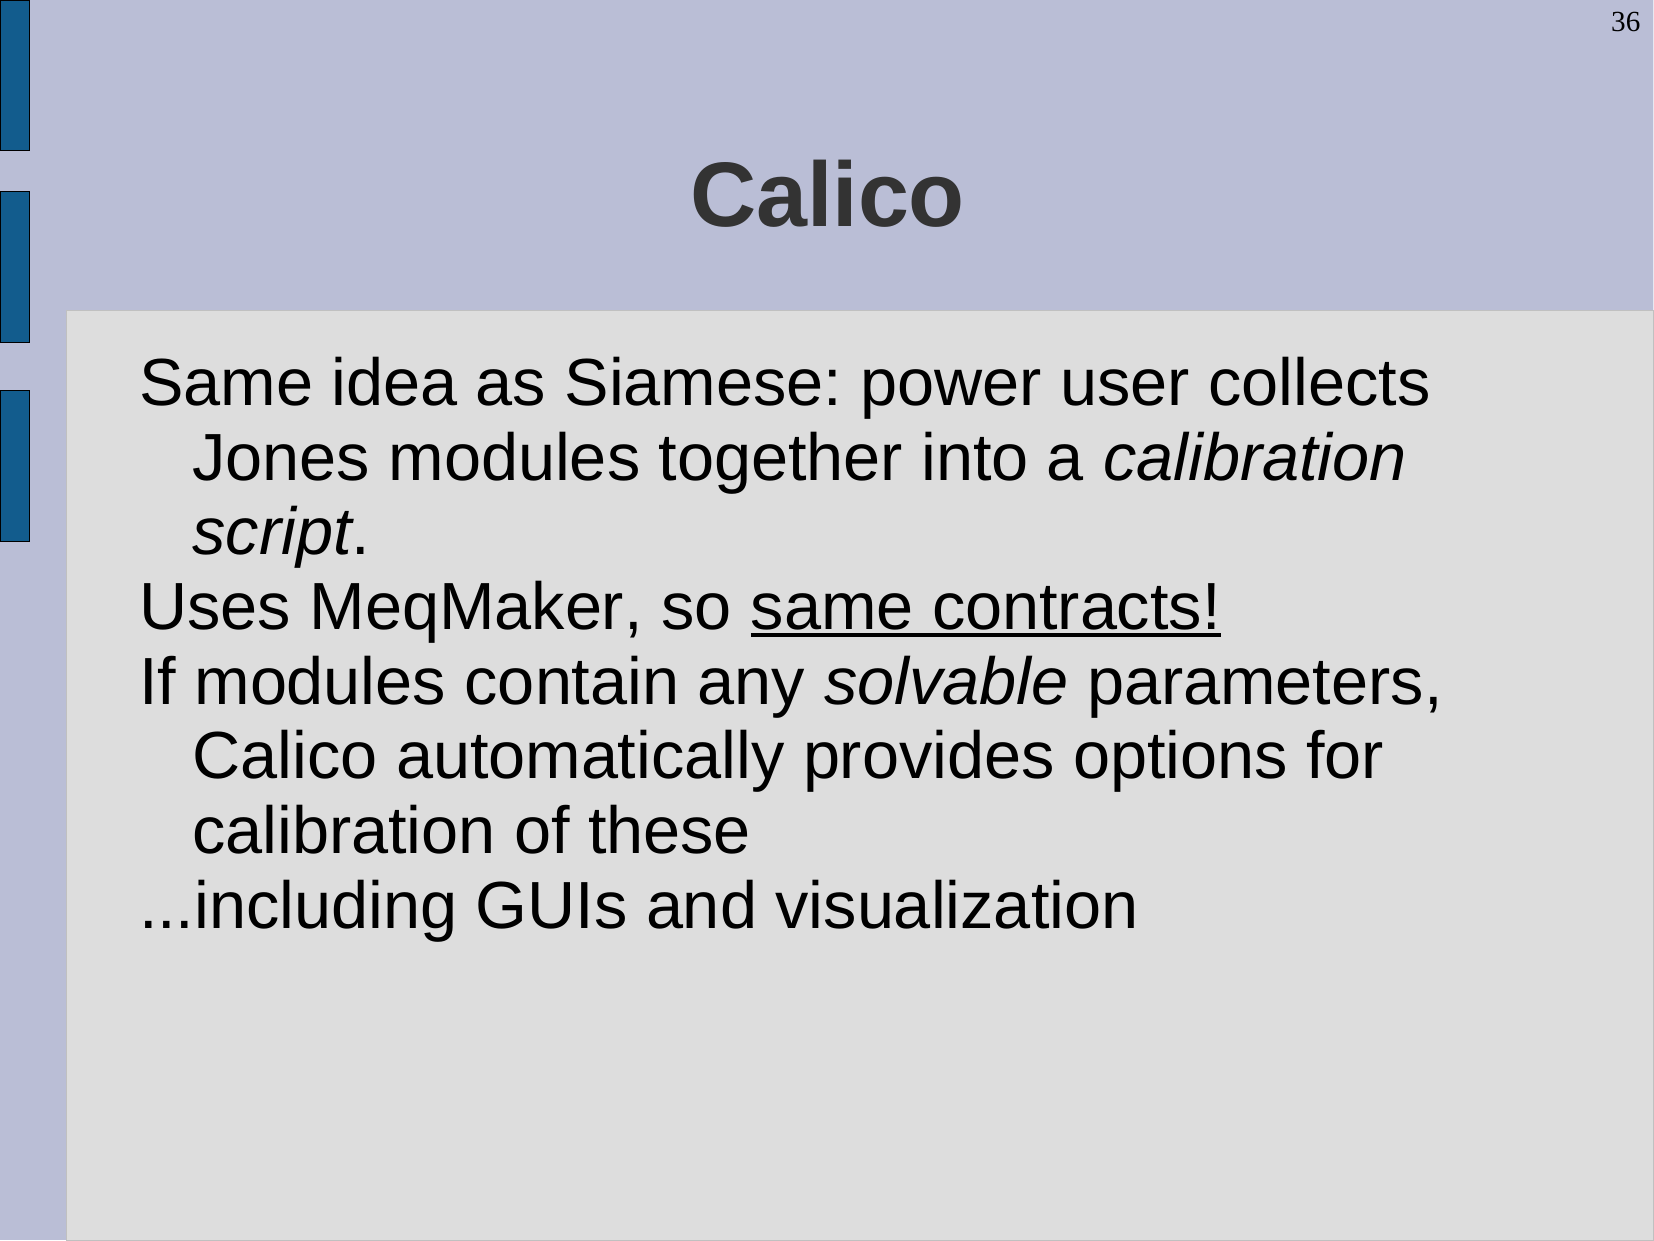

36
# Calico
Same idea as Siamese: power user collects Jones modules together into a calibration script.
Uses MeqMaker, so same contracts!
If modules contain any solvable parameters, Calico automatically provides options for calibration of these
...including GUIs and visualization